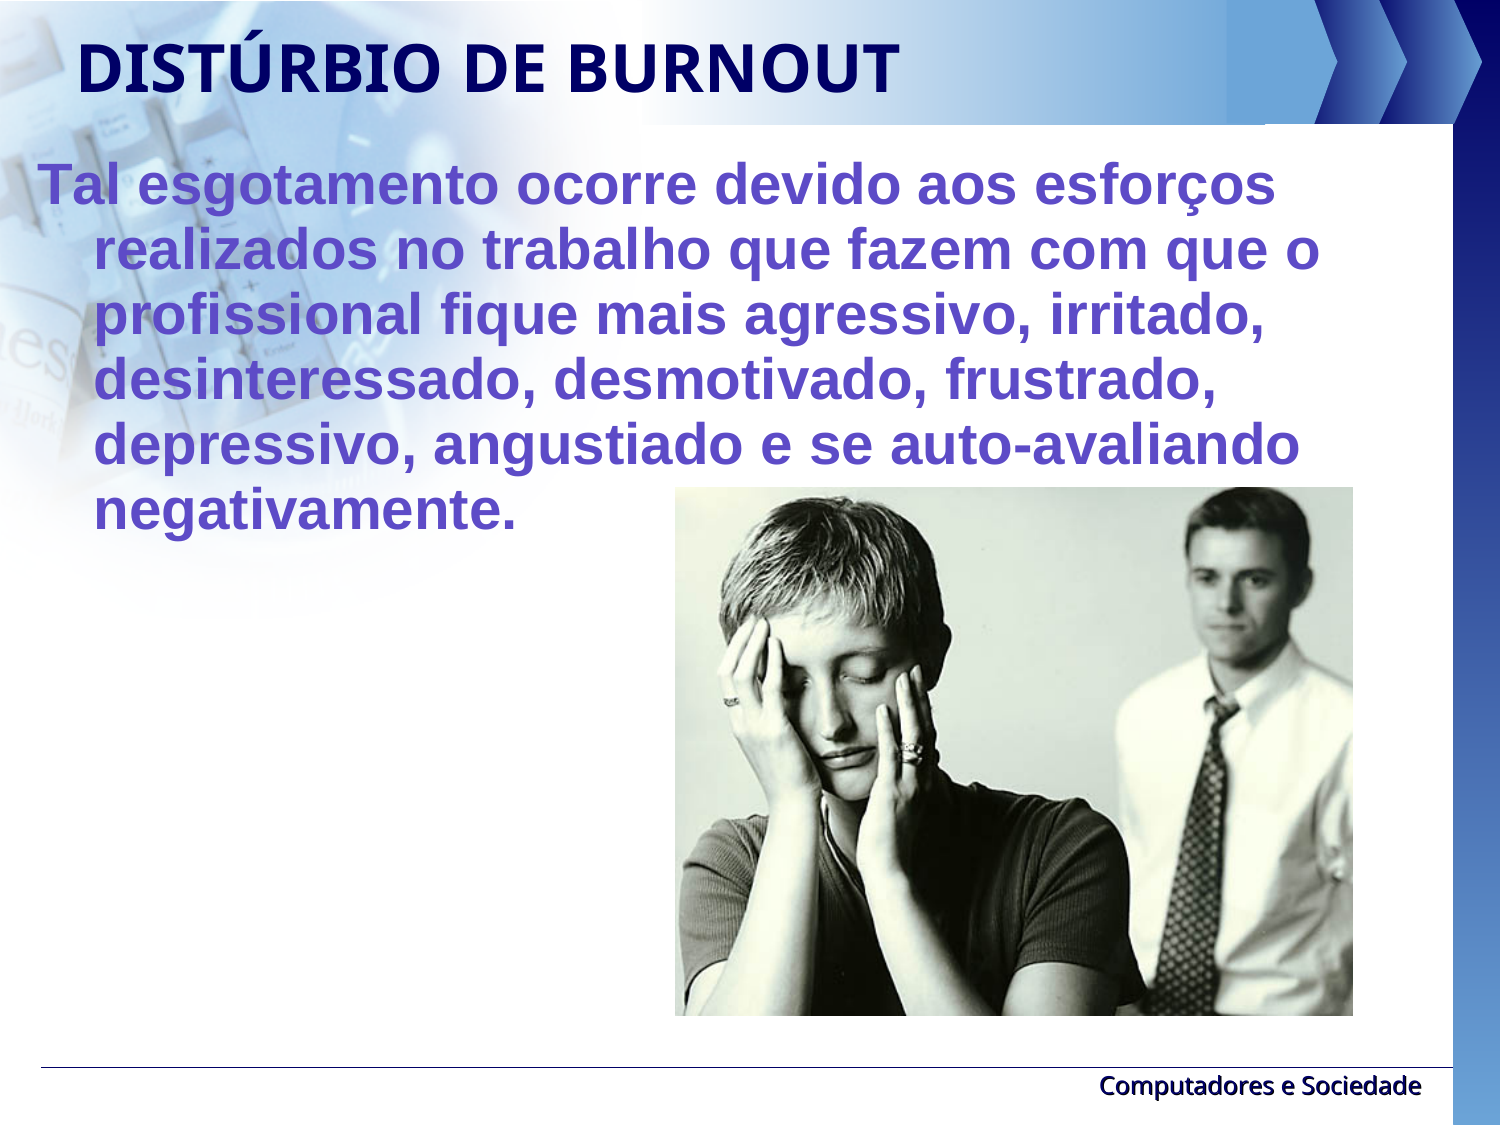

# DISTÚRBIO DE BURNOUT
Tal esgotamento ocorre devido aos esforços realizados no trabalho que fazem com que o profissional fique mais agressivo, irritado, desinteressado, desmotivado, frustrado, depressivo, angustiado e se auto-avaliando negativamente.